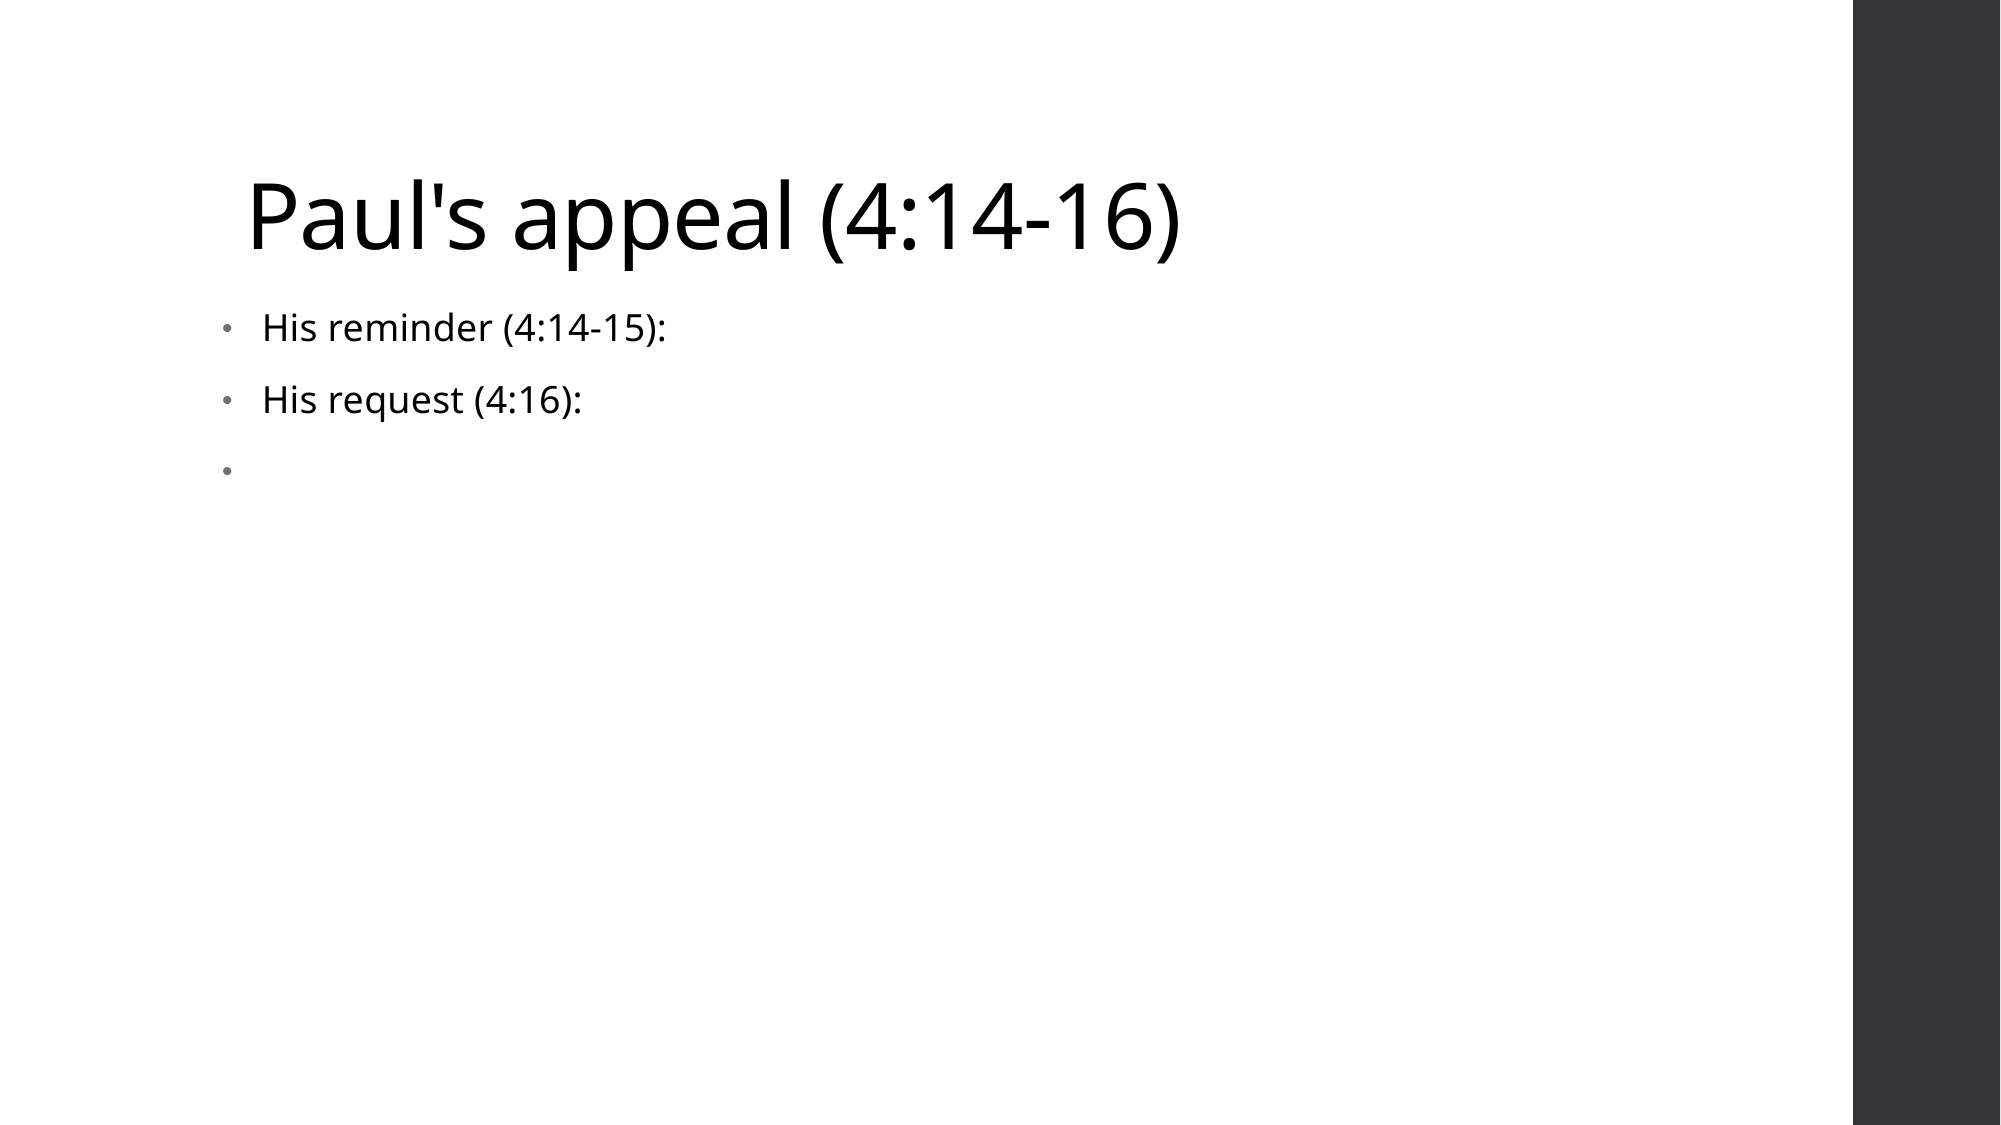

# Paul's appeal (4:14-16)
 His reminder (4:14-15):
 His request (4:16):